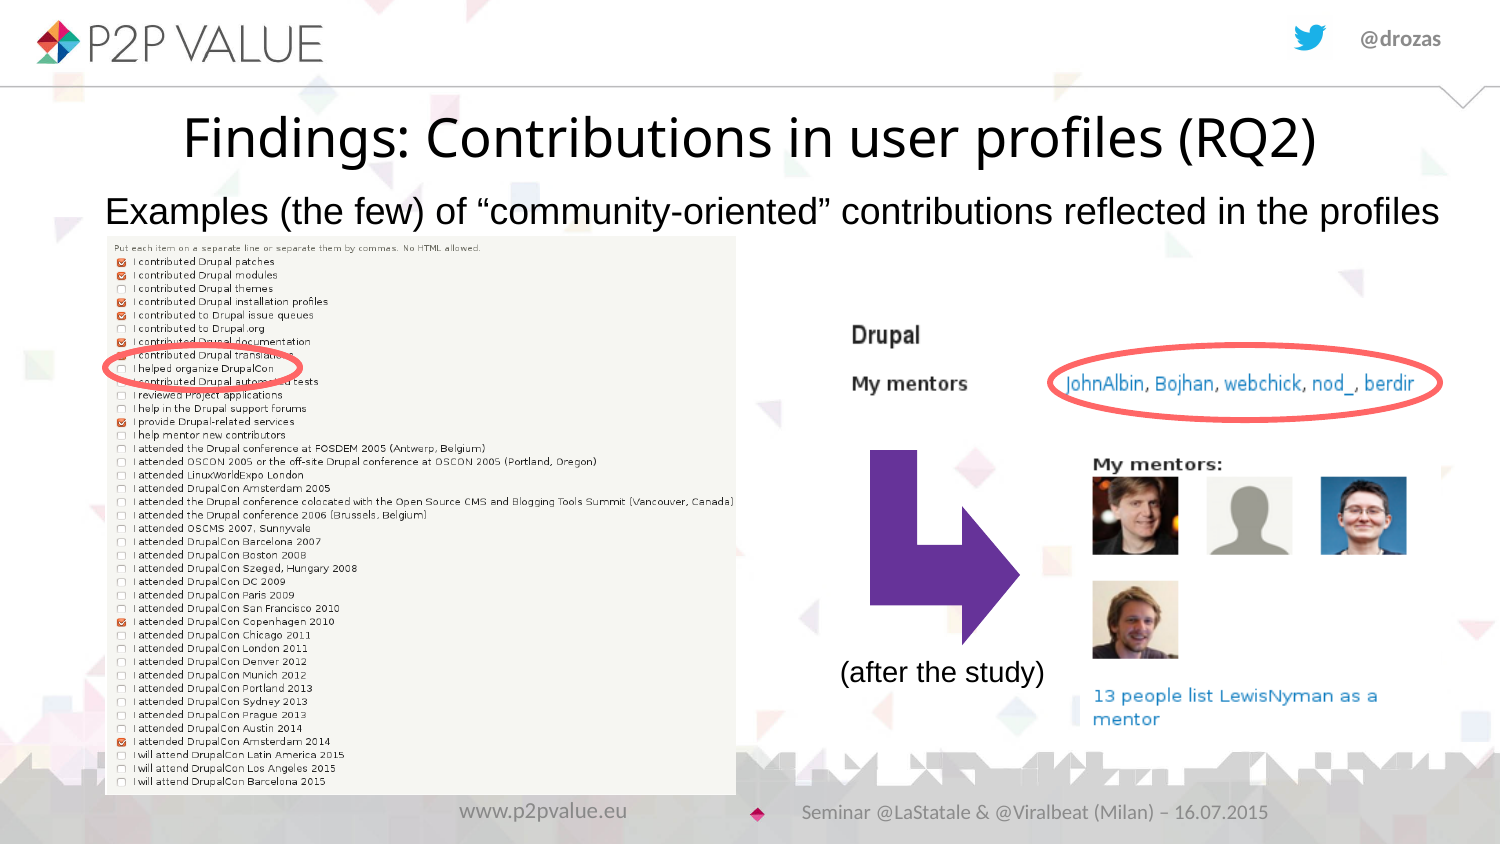

@drozas
# Findings: Contributions in user profiles (RQ2)
Examples (the few) of “community-oriented” contributions reflected in the profiles
(after the study)
Seminar @LaStatale & @Viralbeat (Milan) – 16.07.2015
www.p2pvalue.eu